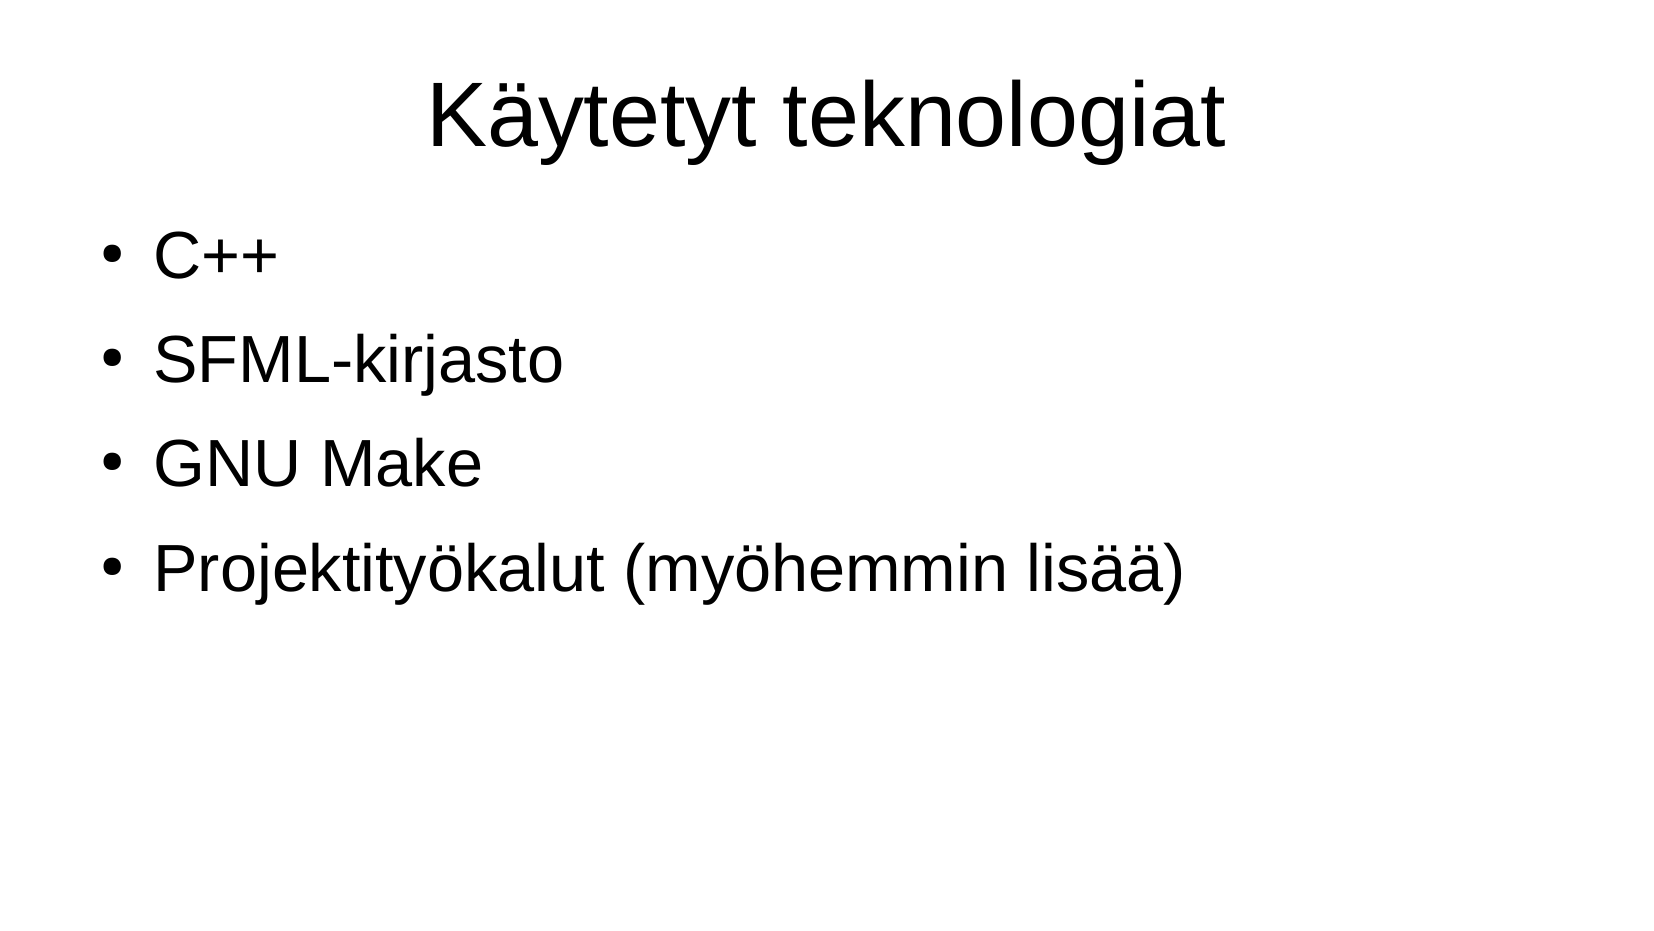

# Käytetyt teknologiat
C++
SFML-kirjasto
GNU Make
Projektityökalut (myöhemmin lisää)